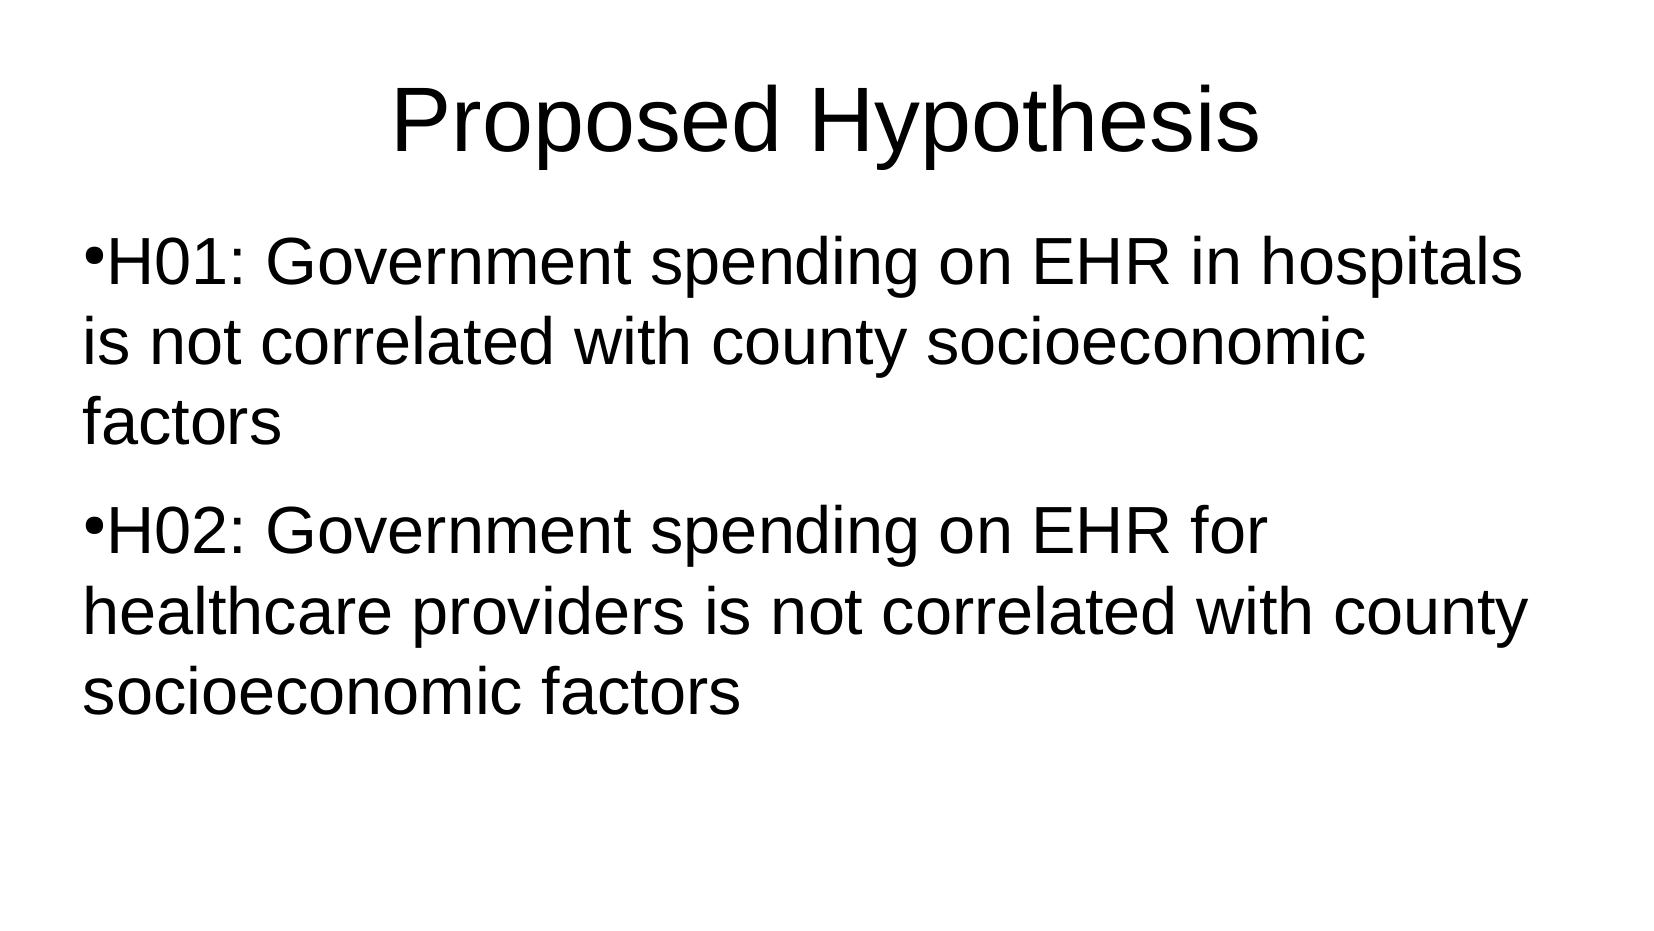

# Proposed Hypothesis
H01: Government spending on EHR in hospitals is not correlated with county socioeconomic factors
H02: Government spending on EHR for healthcare providers is not correlated with county socioeconomic factors